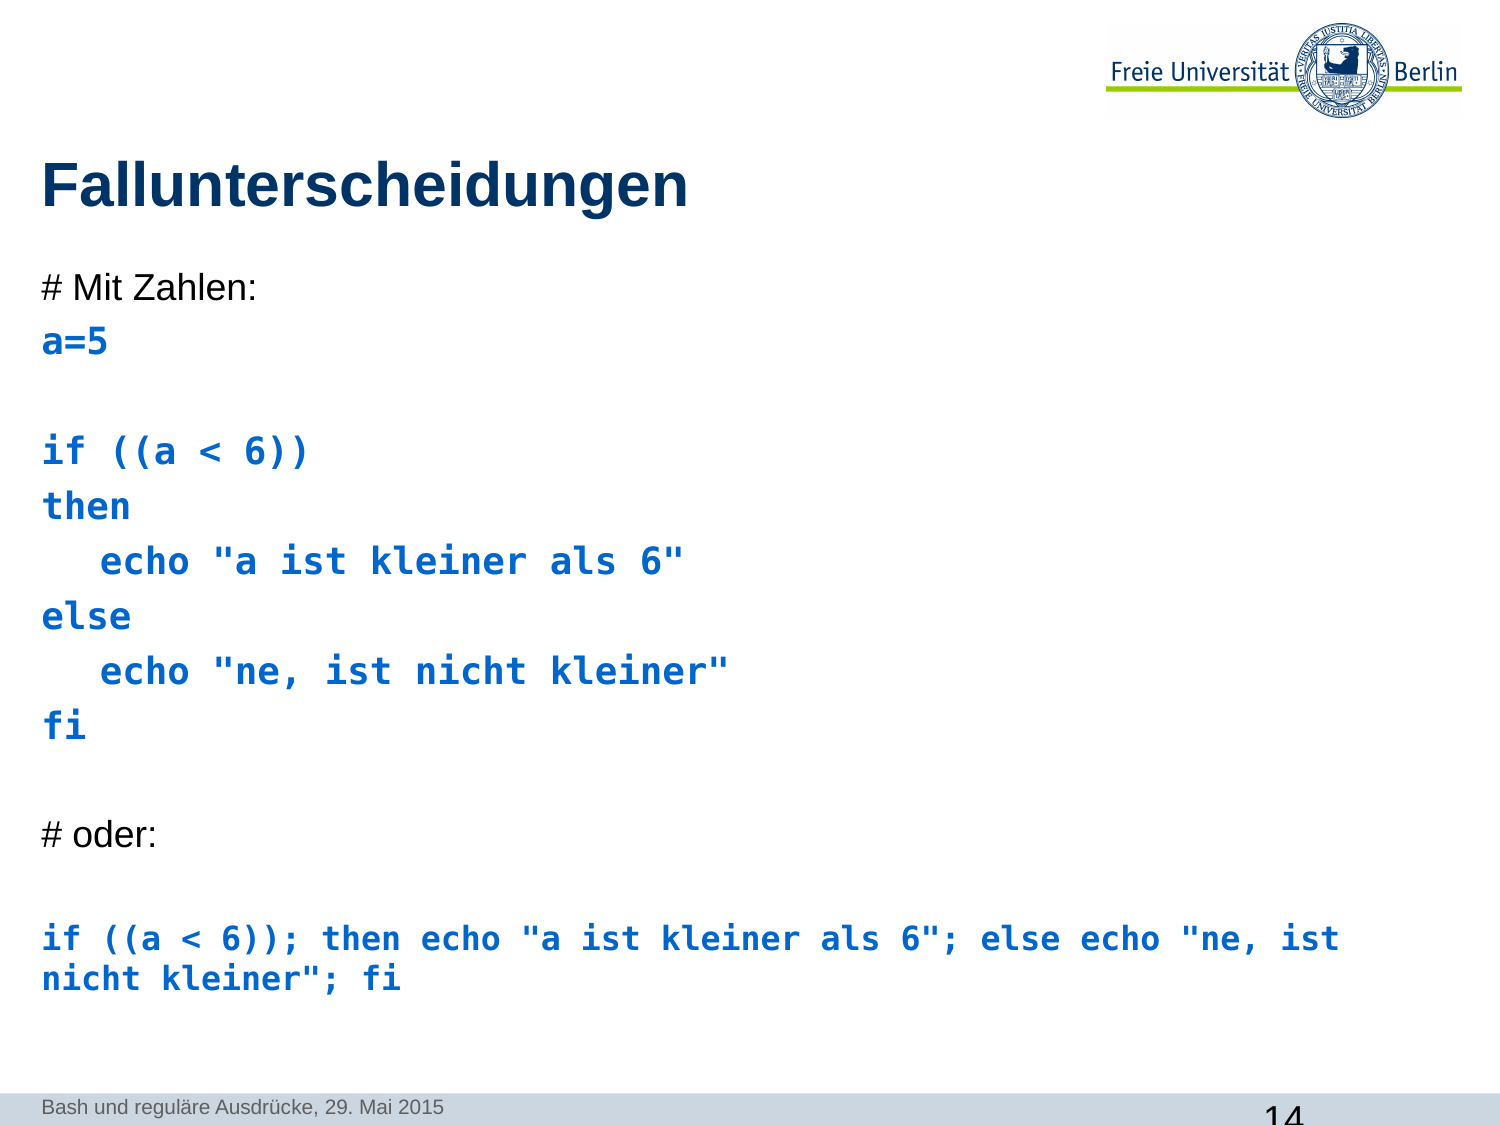

# Fallunterscheidungen
# Mit Zahlen:
a=5
if ((a < 6))
then
echo "a ist kleiner als 6"
else
echo "ne, ist nicht kleiner"
fi
# oder:
if ((a < 6)); then echo "a ist kleiner als 6"; else echo "ne, ist nicht kleiner"; fi